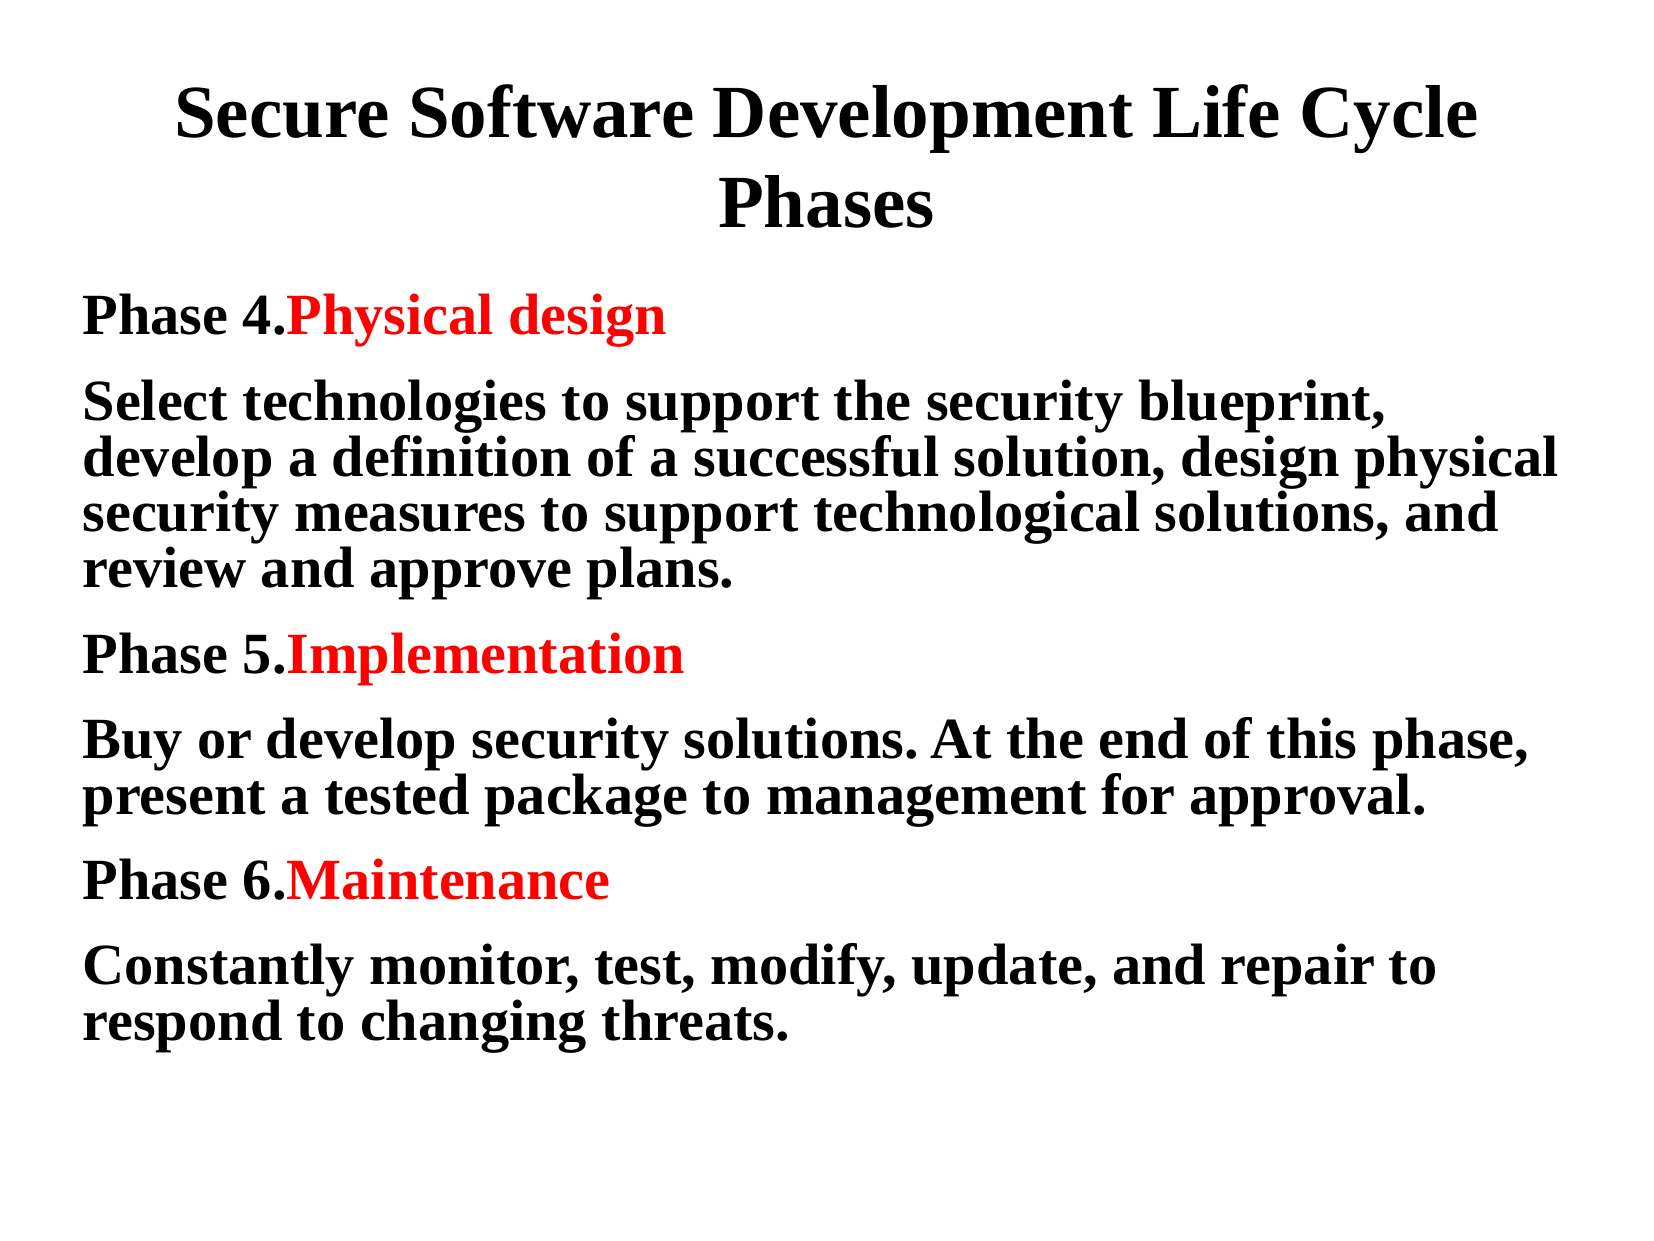

# Secure Software Development Life Cycle Phases
Phase 4.Physical design
Select technologies to support the security blueprint, develop a definition of a successful solution, design physical security measures to support technological solutions, and review and approve plans.
Phase 5.Implementation
Buy or develop security solutions. At the end of this phase, present a tested package to management for approval.
Phase 6.Maintenance
Constantly monitor, test, modify, update, and repair to respond to changing threats.